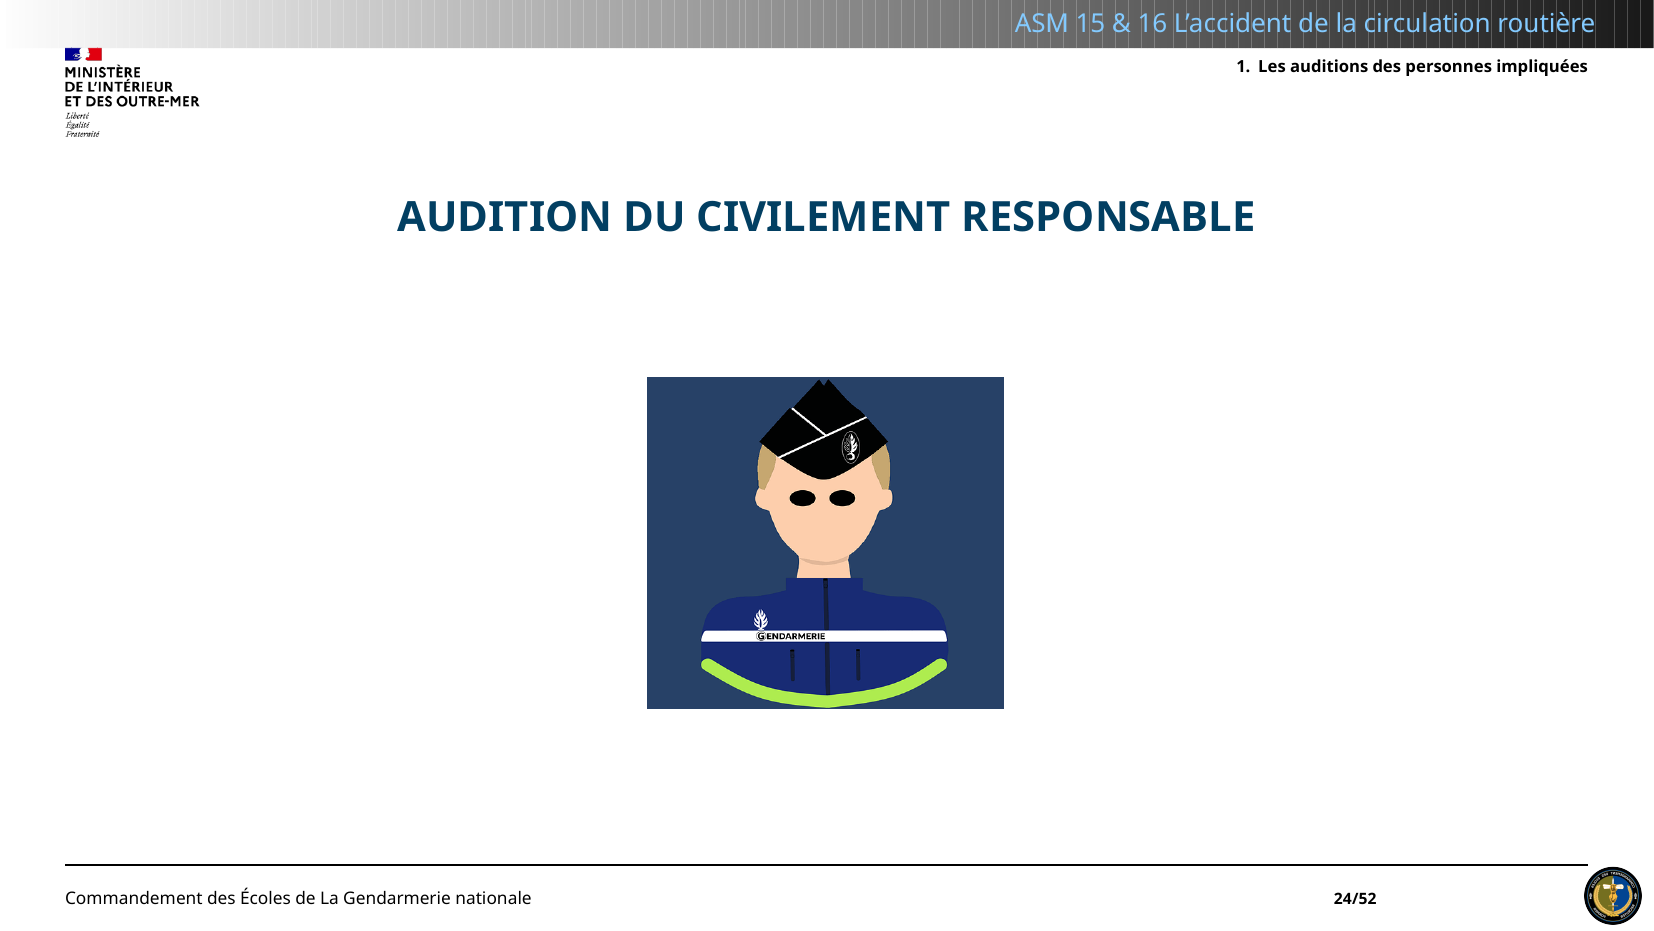

# LES AUDITIONS DES PERSONNES IMPLIQUÉES
 AUDITION DU CIVILEMENT RESPONSABLE